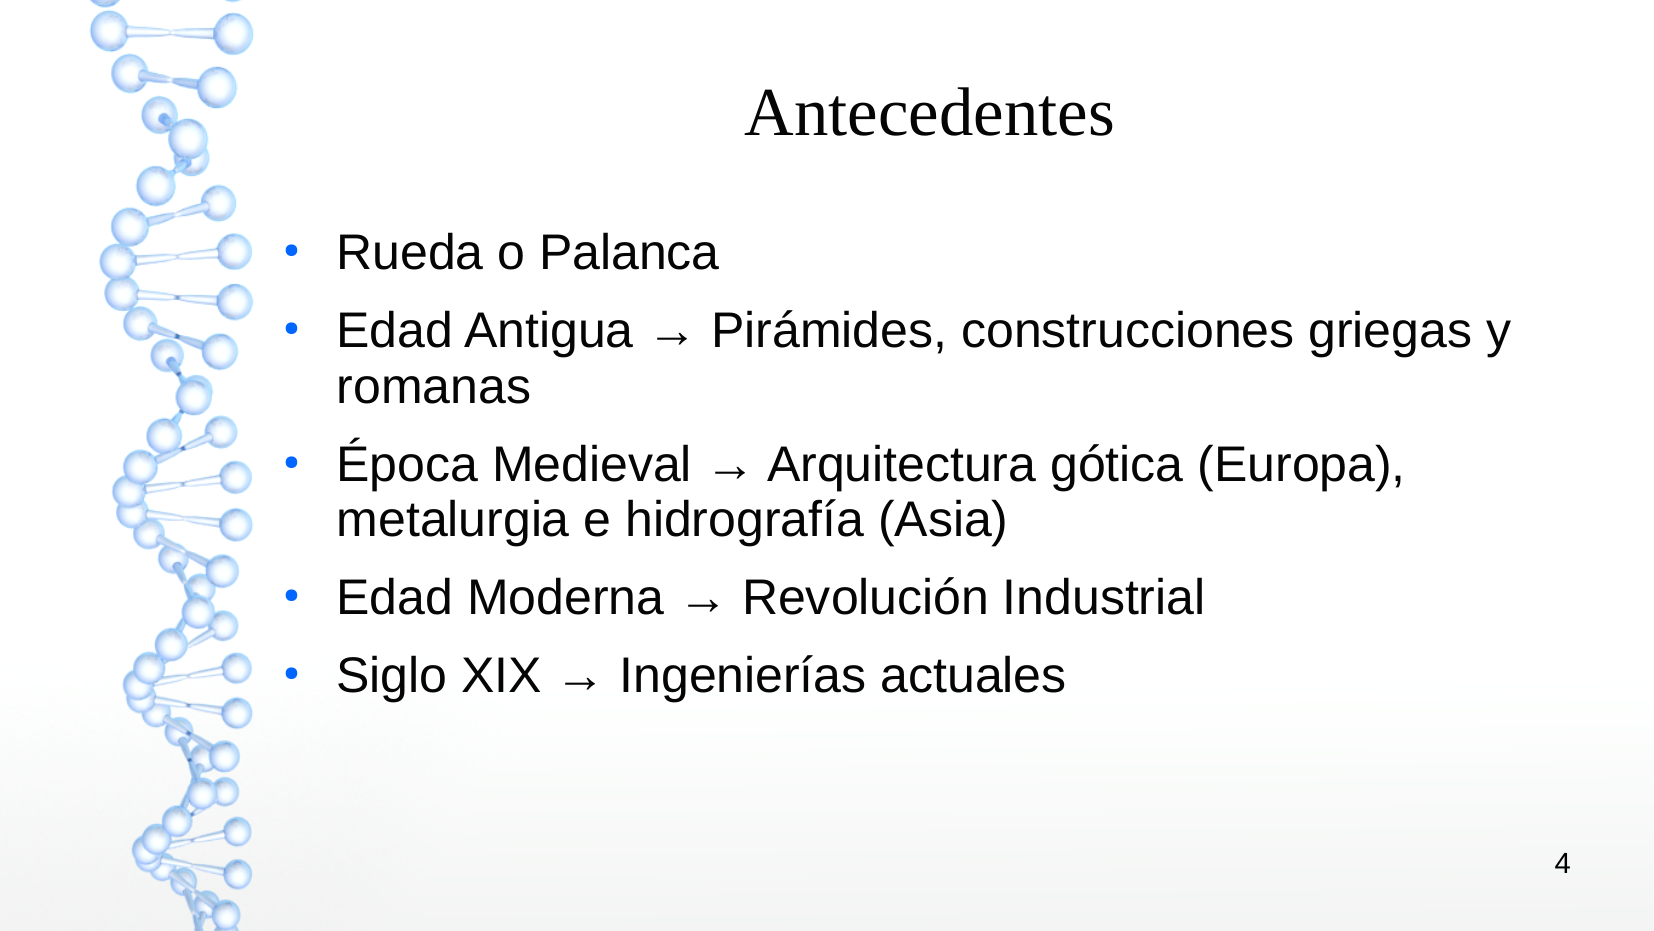

# Antecedentes
Rueda o Palanca
Edad Antigua → Pirámides, construcciones griegas y romanas
Época Medieval → Arquitectura gótica (Europa), metalurgia e hidrografía (Asia)
Edad Moderna → Revolución Industrial
Siglo XIX → Ingenierías actuales
4